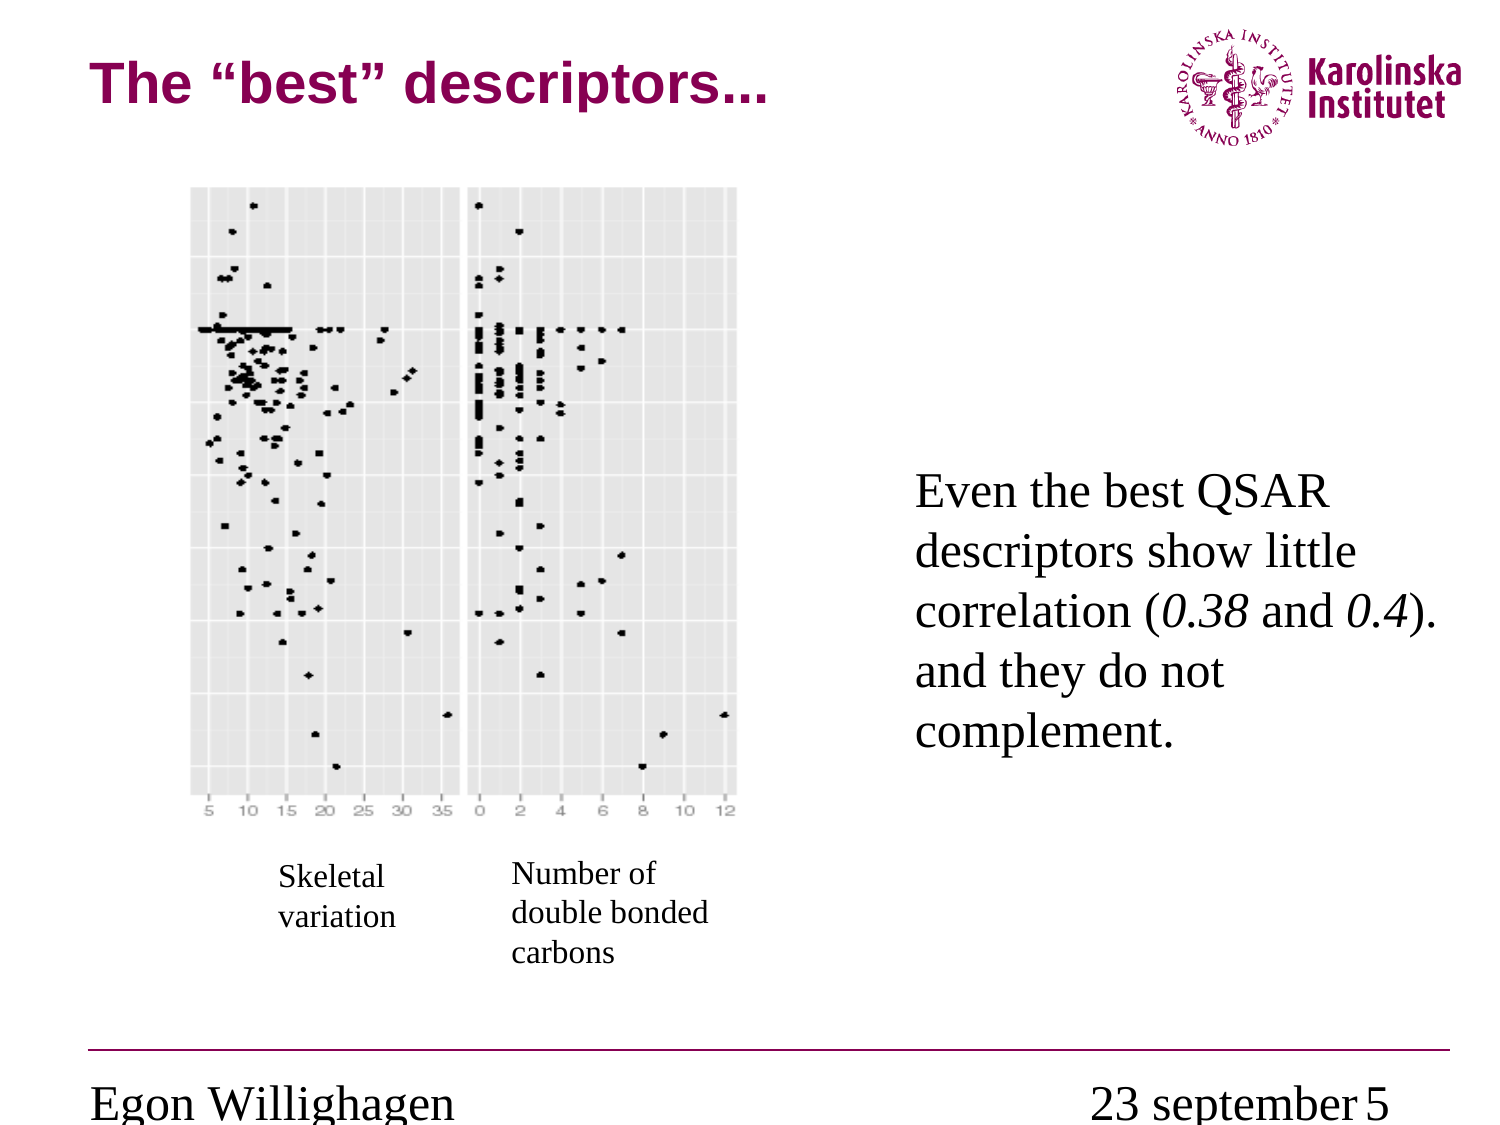

# The “best” descriptors...
Even the best QSAR
descriptors show little
correlation (0.38 and 0.4).
and they do not
complement.
Number of
double bonded
carbons
Skeletal
variation
Egon Willighagen
5